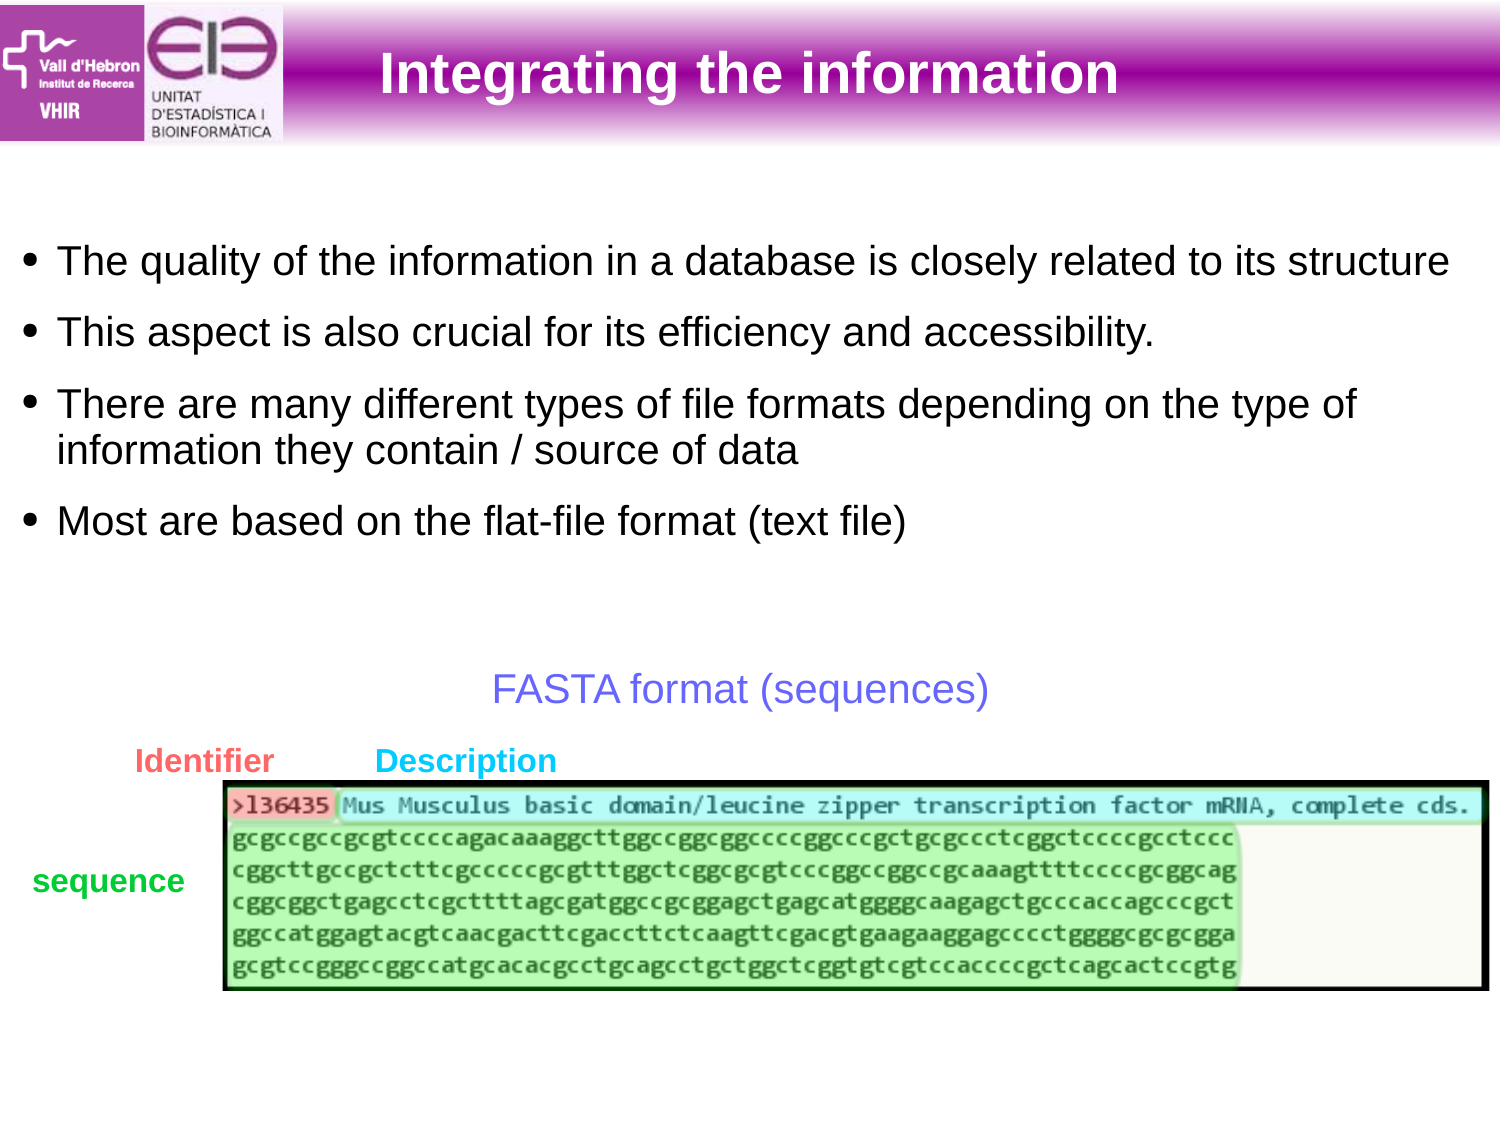

Integrating the information
The quality of the information in a database is closely related to its structure
This aspect is also crucial for its efficiency and accessibility.
There are many different types of file formats depending on the type of information they contain / source of data
Most are based on the flat-file format (text file)
FASTA format (sequences)
Identifier
Description
sequence